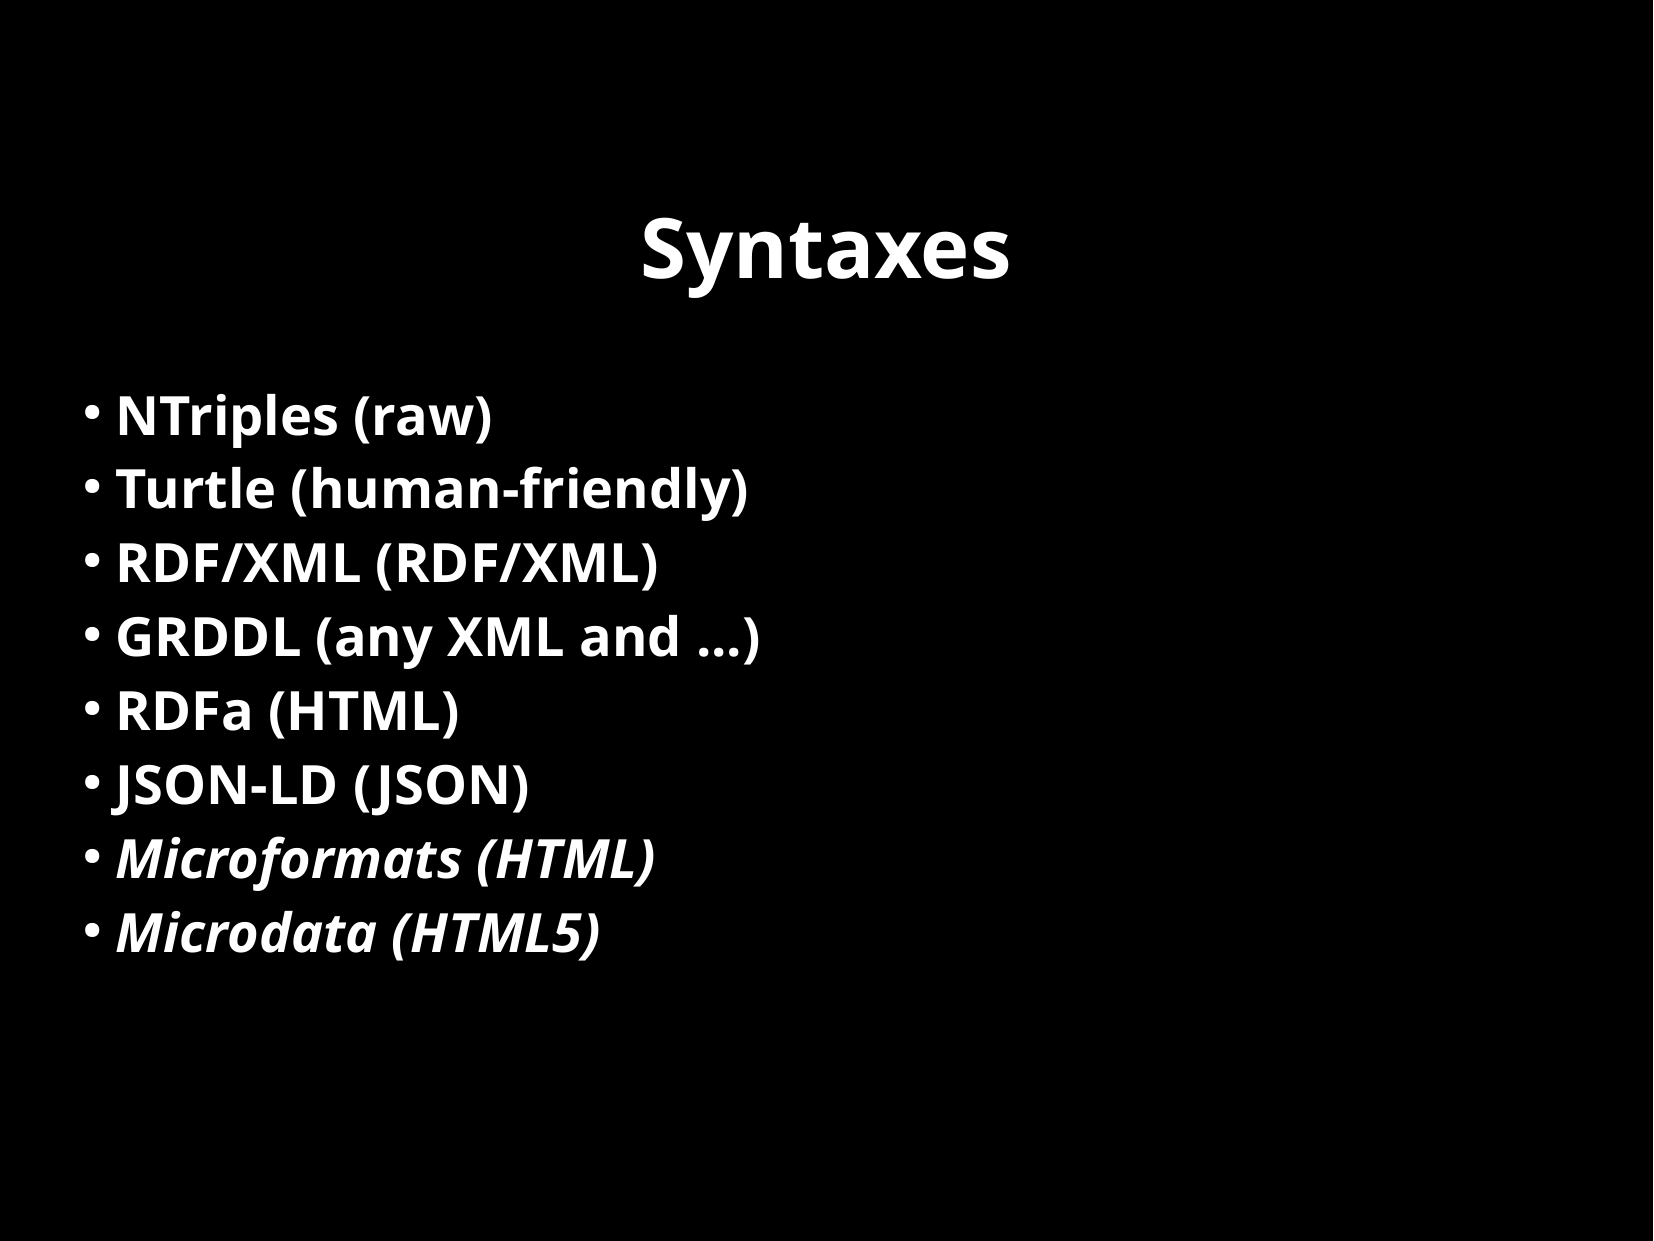

# Syntaxes
 NTriples (raw)
 Turtle (human-friendly)
 RDF/XML (RDF/XML)
 GRDDL (any XML and ...)
 RDFa (HTML)
 JSON-LD (JSON)
 Microformats (HTML)
 Microdata (HTML5)